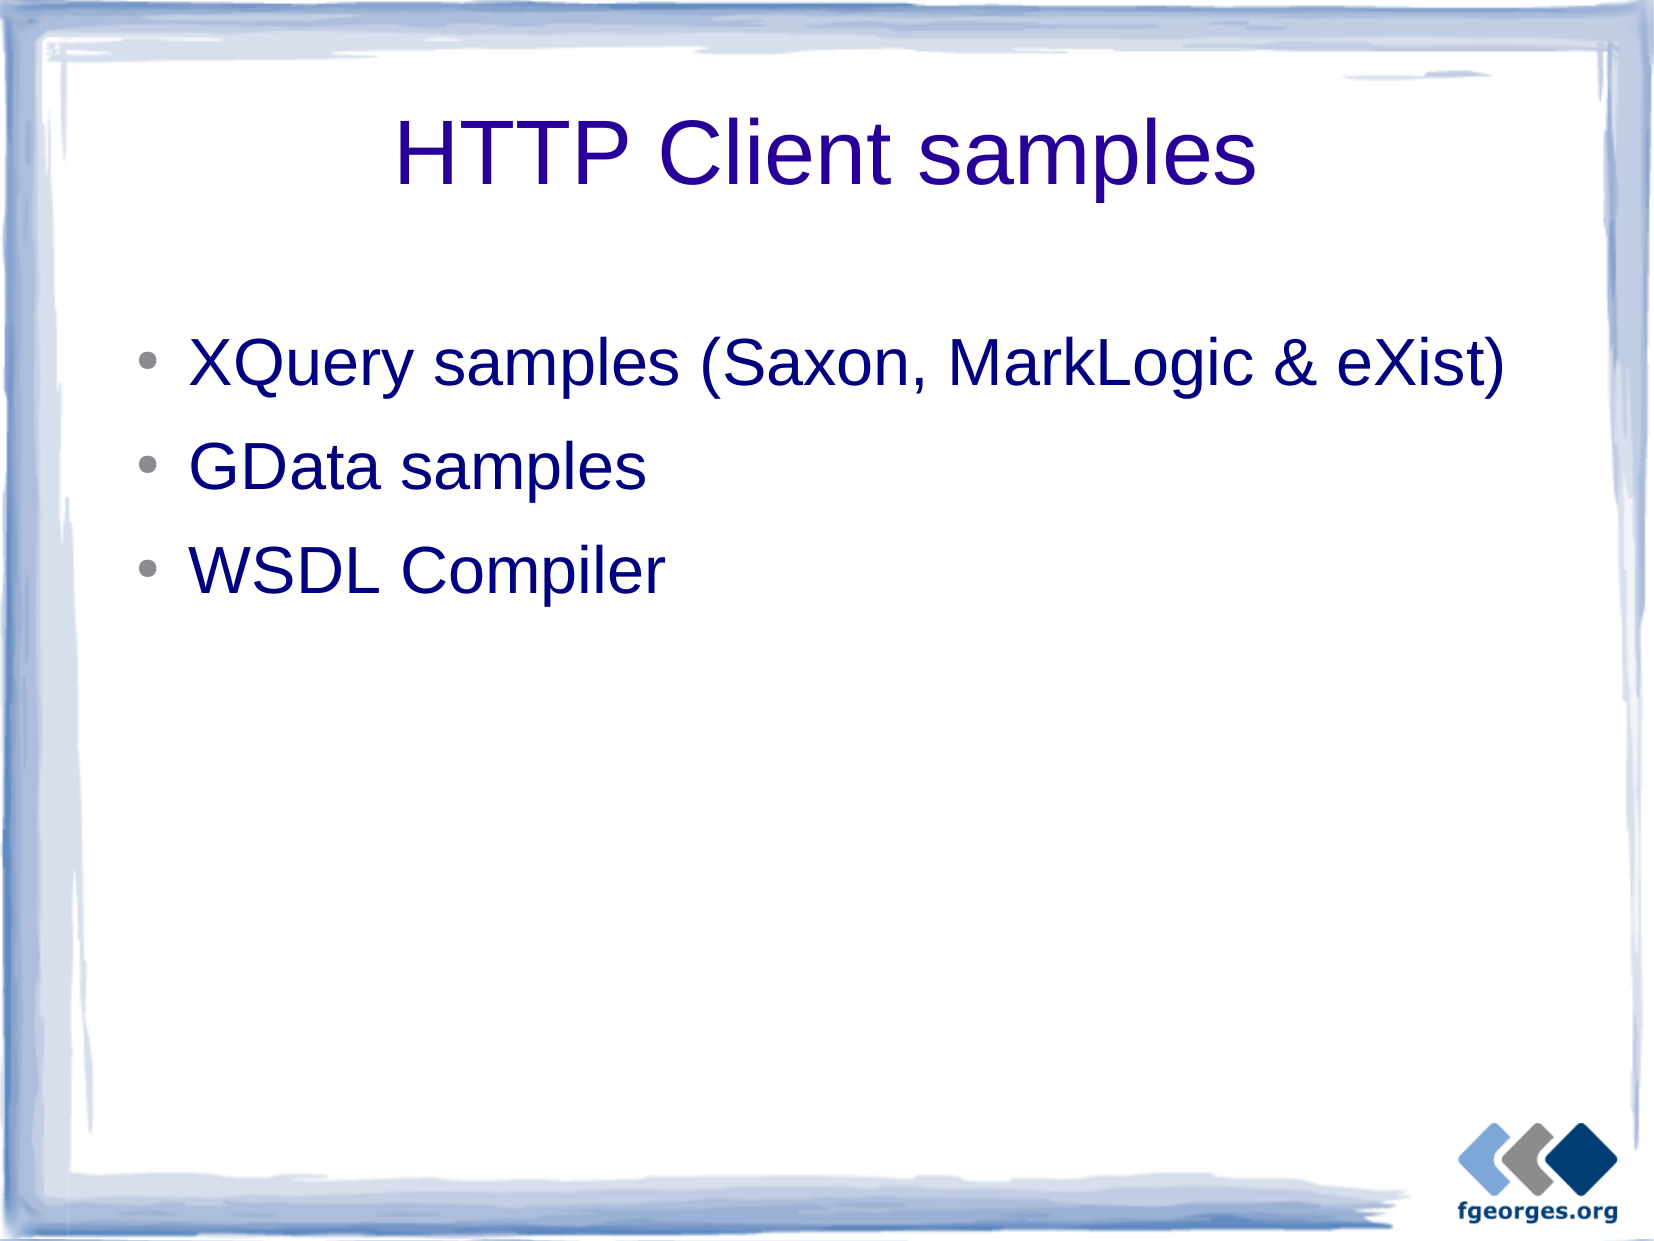

# HTTP Client samples
XQuery samples (Saxon, MarkLogic & eXist)
GData samples
WSDL Compiler